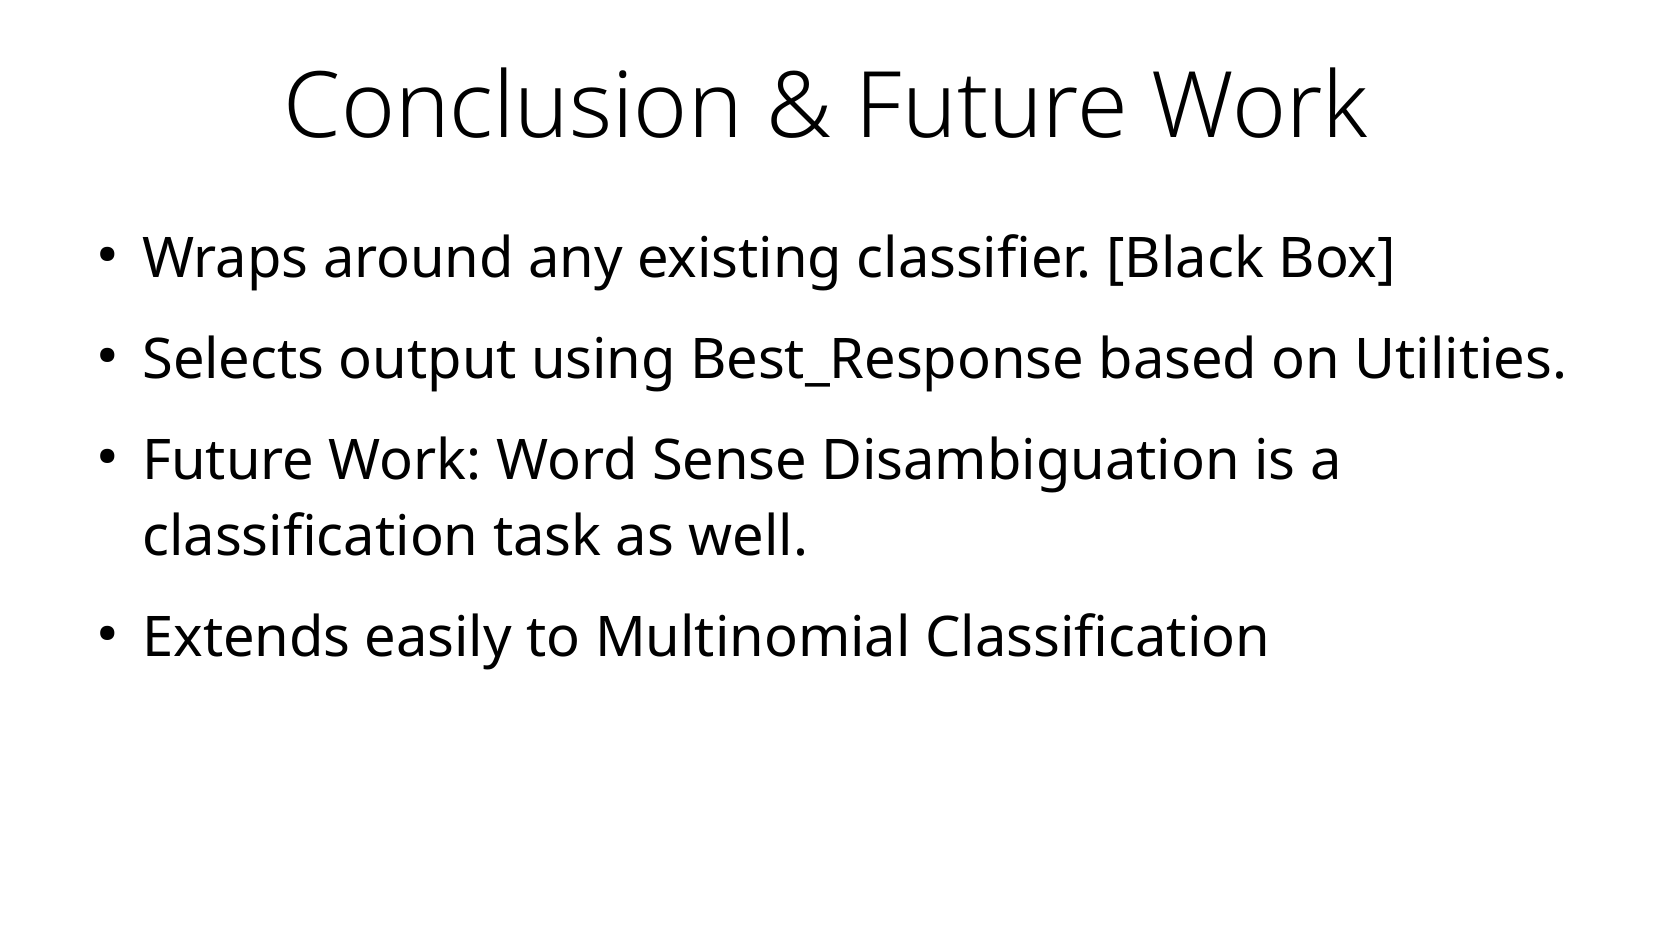

# Conclusion & Future Work
Wraps around any existing classifier. [Black Box]
Selects output using Best_Response based on Utilities.
Future Work: Word Sense Disambiguation is a classification task as well.
Extends easily to Multinomial Classification